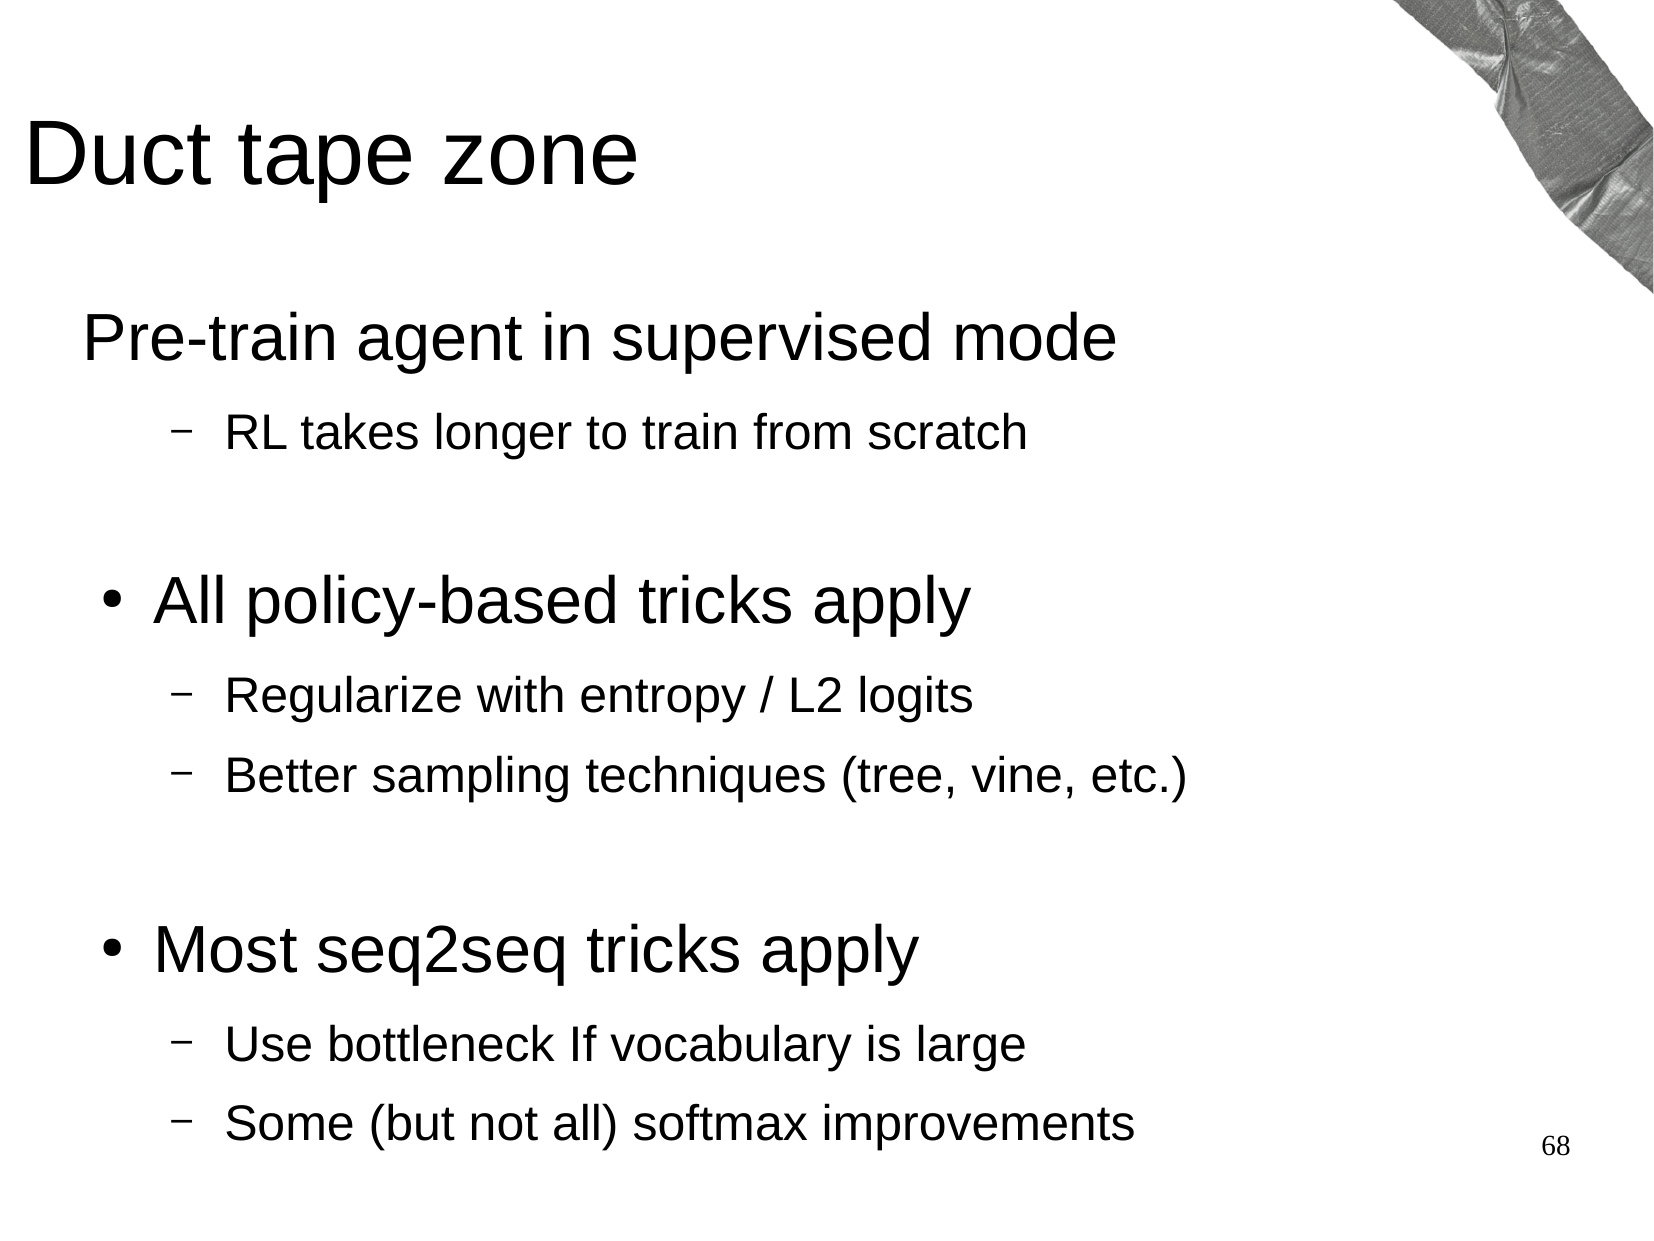

# Duct tape zone
Pre-train agent in supervised mode
RL takes longer to train from scratch
All policy-based tricks apply
Regularize with entropy / L2 logits
Better sampling techniques (tree, vine, etc.)
Most seq2seq tricks apply
Use bottleneck If vocabulary is large
Some (but not all) softmax improvements
68